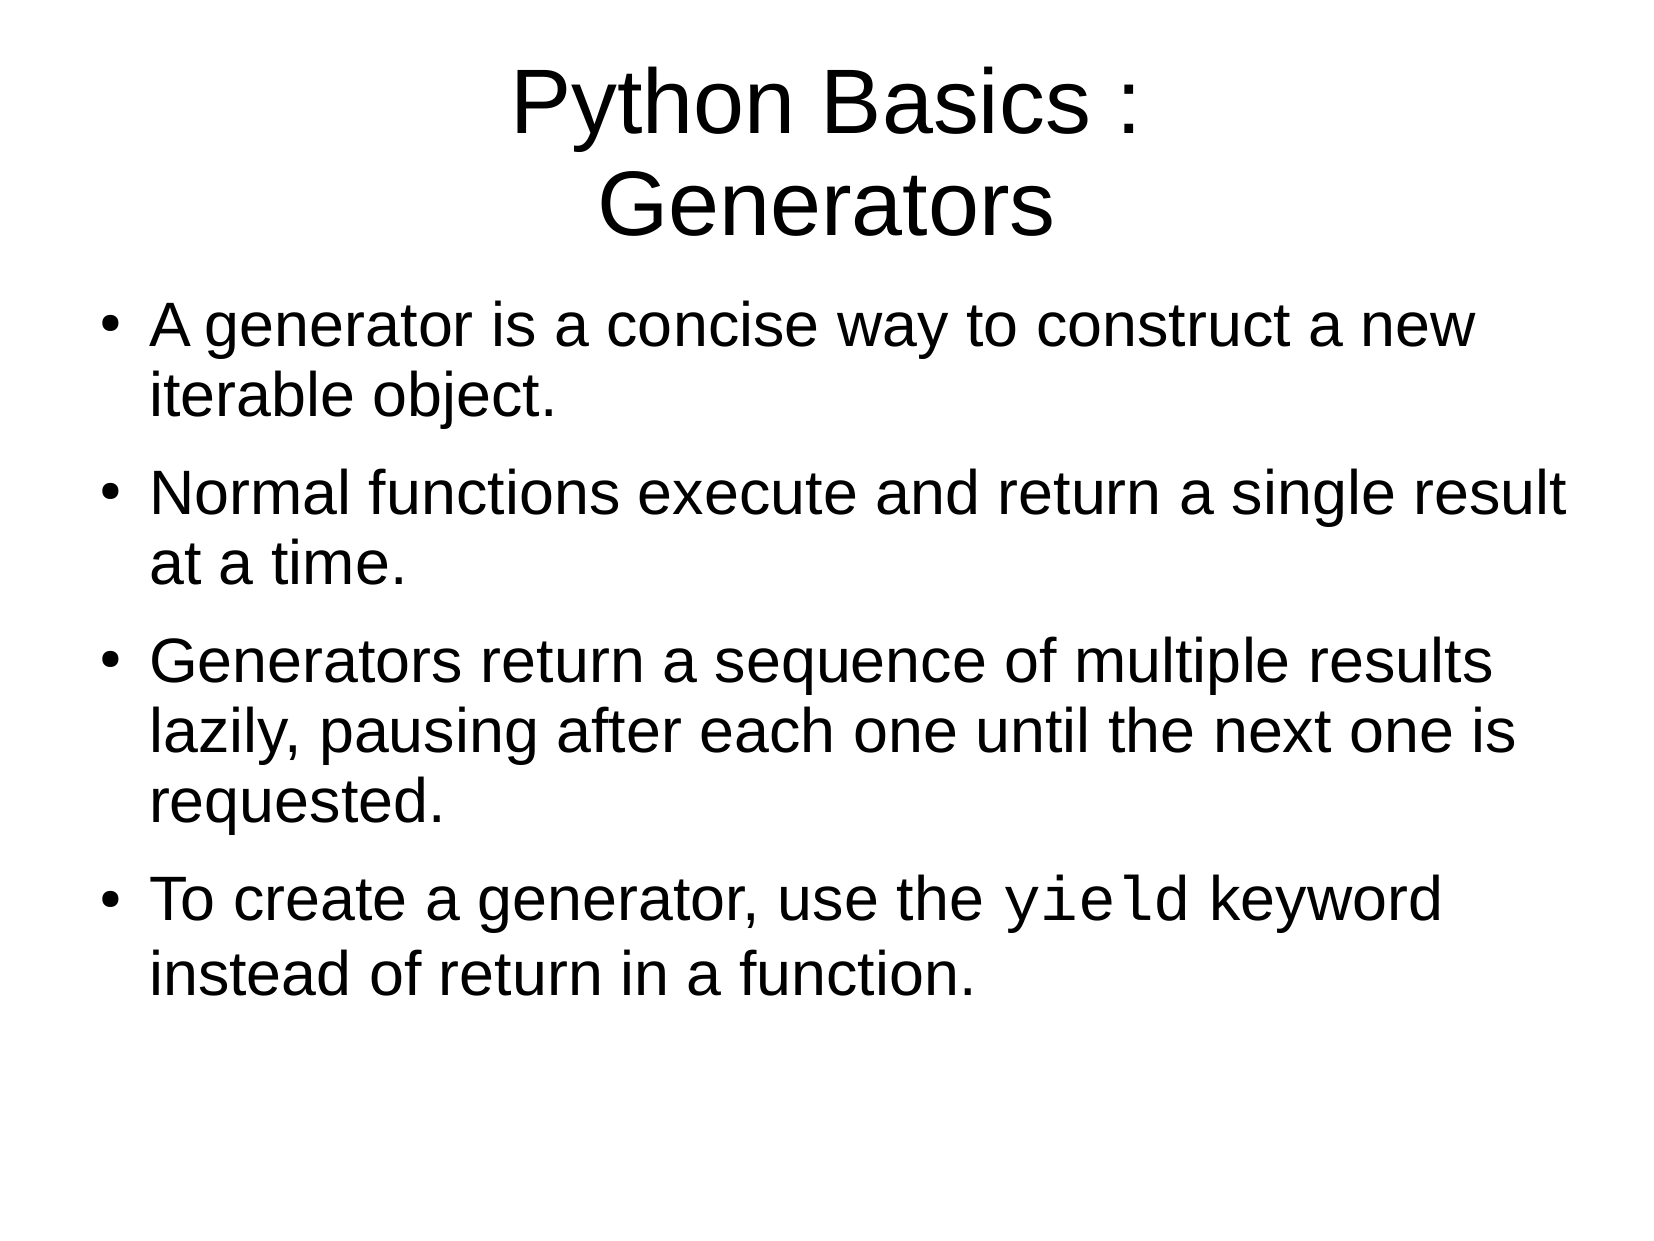

# Python Basics : Generators
A generator is a concise way to construct a new iterable object.
Normal functions execute and return a single result at a time.
Generators return a sequence of multiple results lazily, pausing after each one until the next one is requested.
To create a generator, use the yield keyword instead of return in a function.